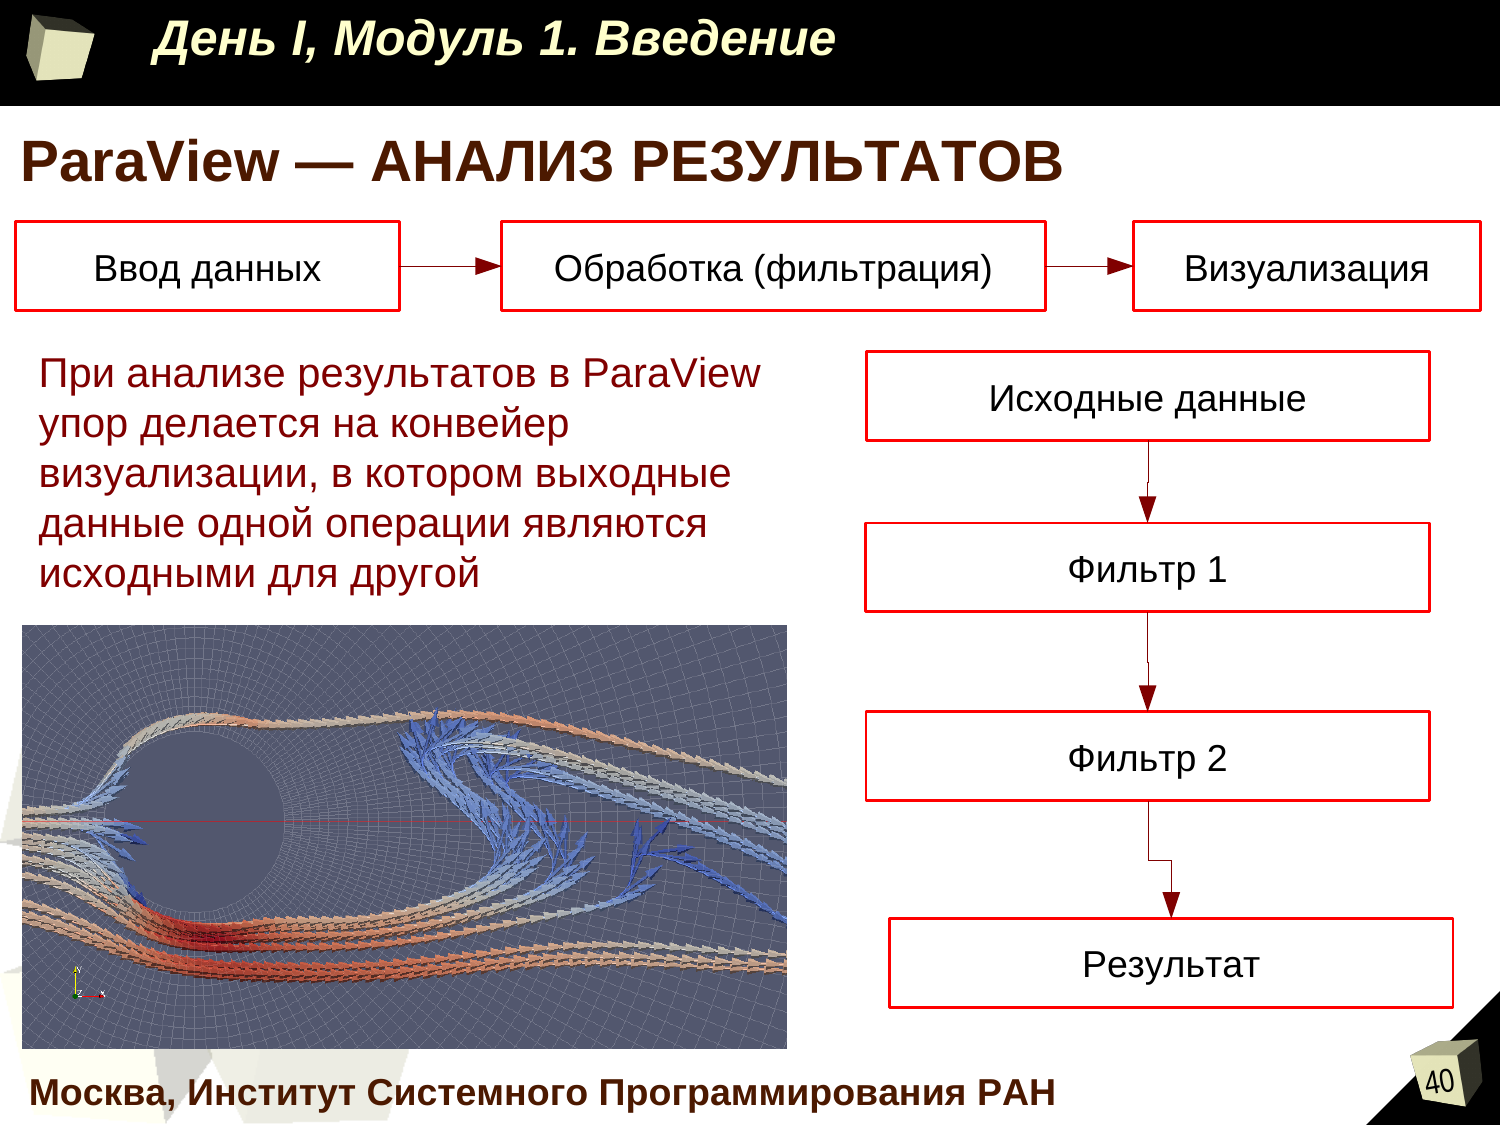

#
ParaView — АНАЛИЗ РЕЗУЛЬТАТОВ
Ввод данных
Обработка (фильтрация)
Визуализация
При анализе результатов в ParaView упор делается на конвейер визуализации, в котором выходные данные одной операции являются исходными для другой
Исходные данные
Фильтр 1
Фильтр 2
Результат